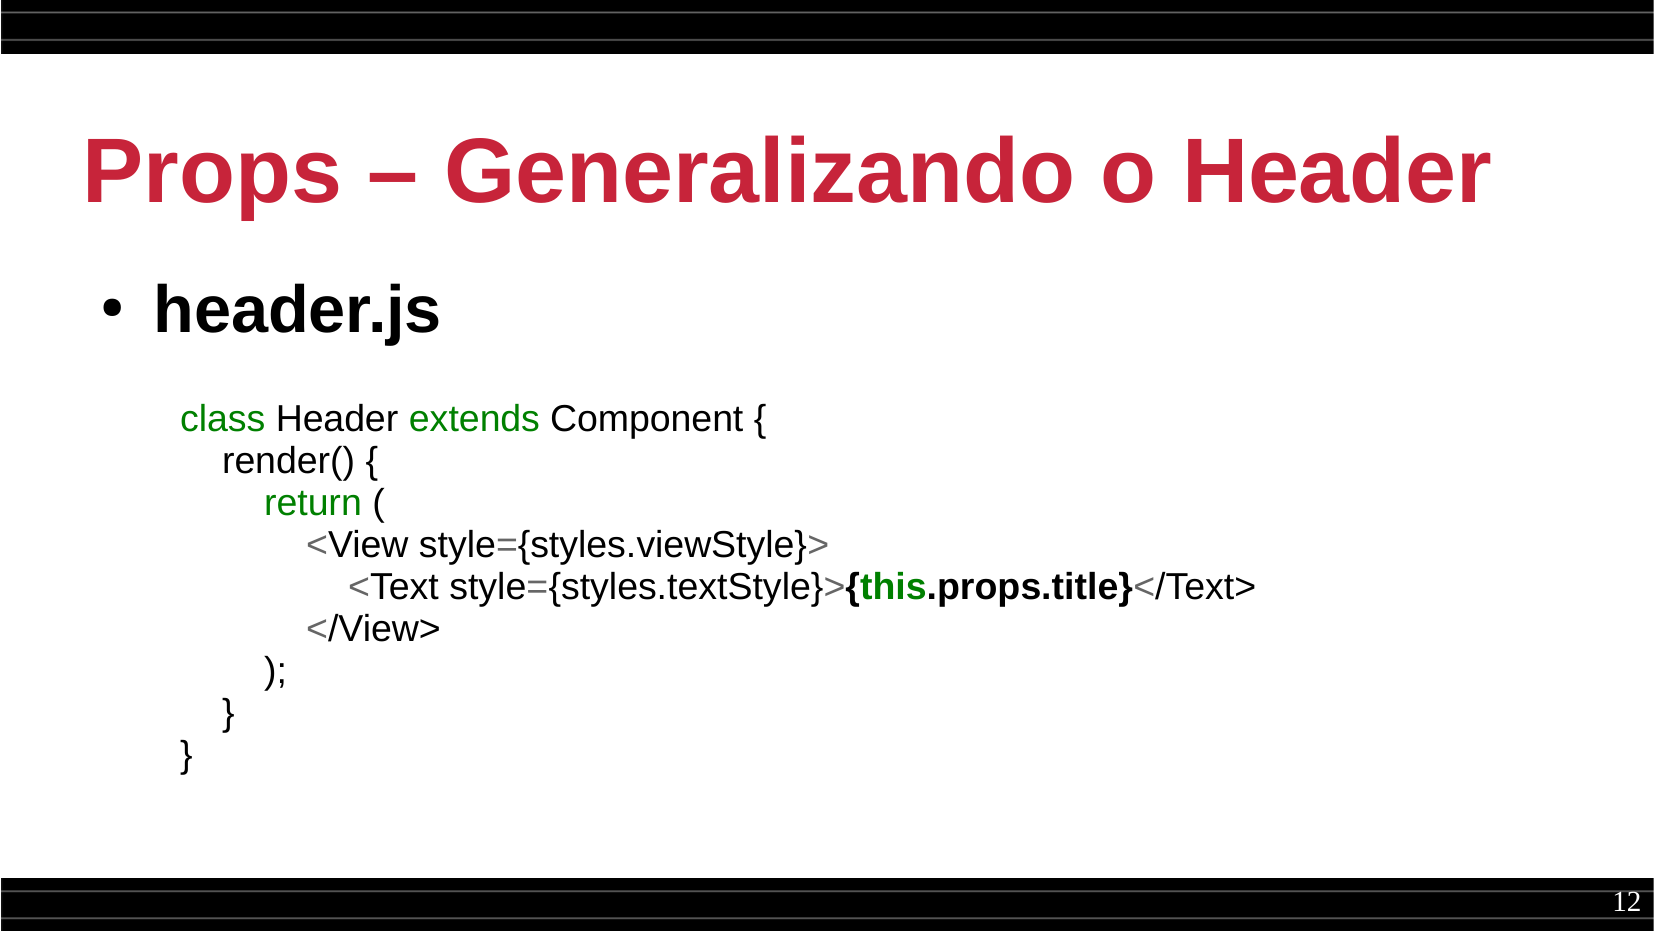

# Props – Generalizando o Header
header.js
class Header extends Component {
 render() {
 return (
 <View style={styles.viewStyle}>
 <Text style={styles.textStyle}>{this.props.title}</Text>
 </View>
 );
 }
}